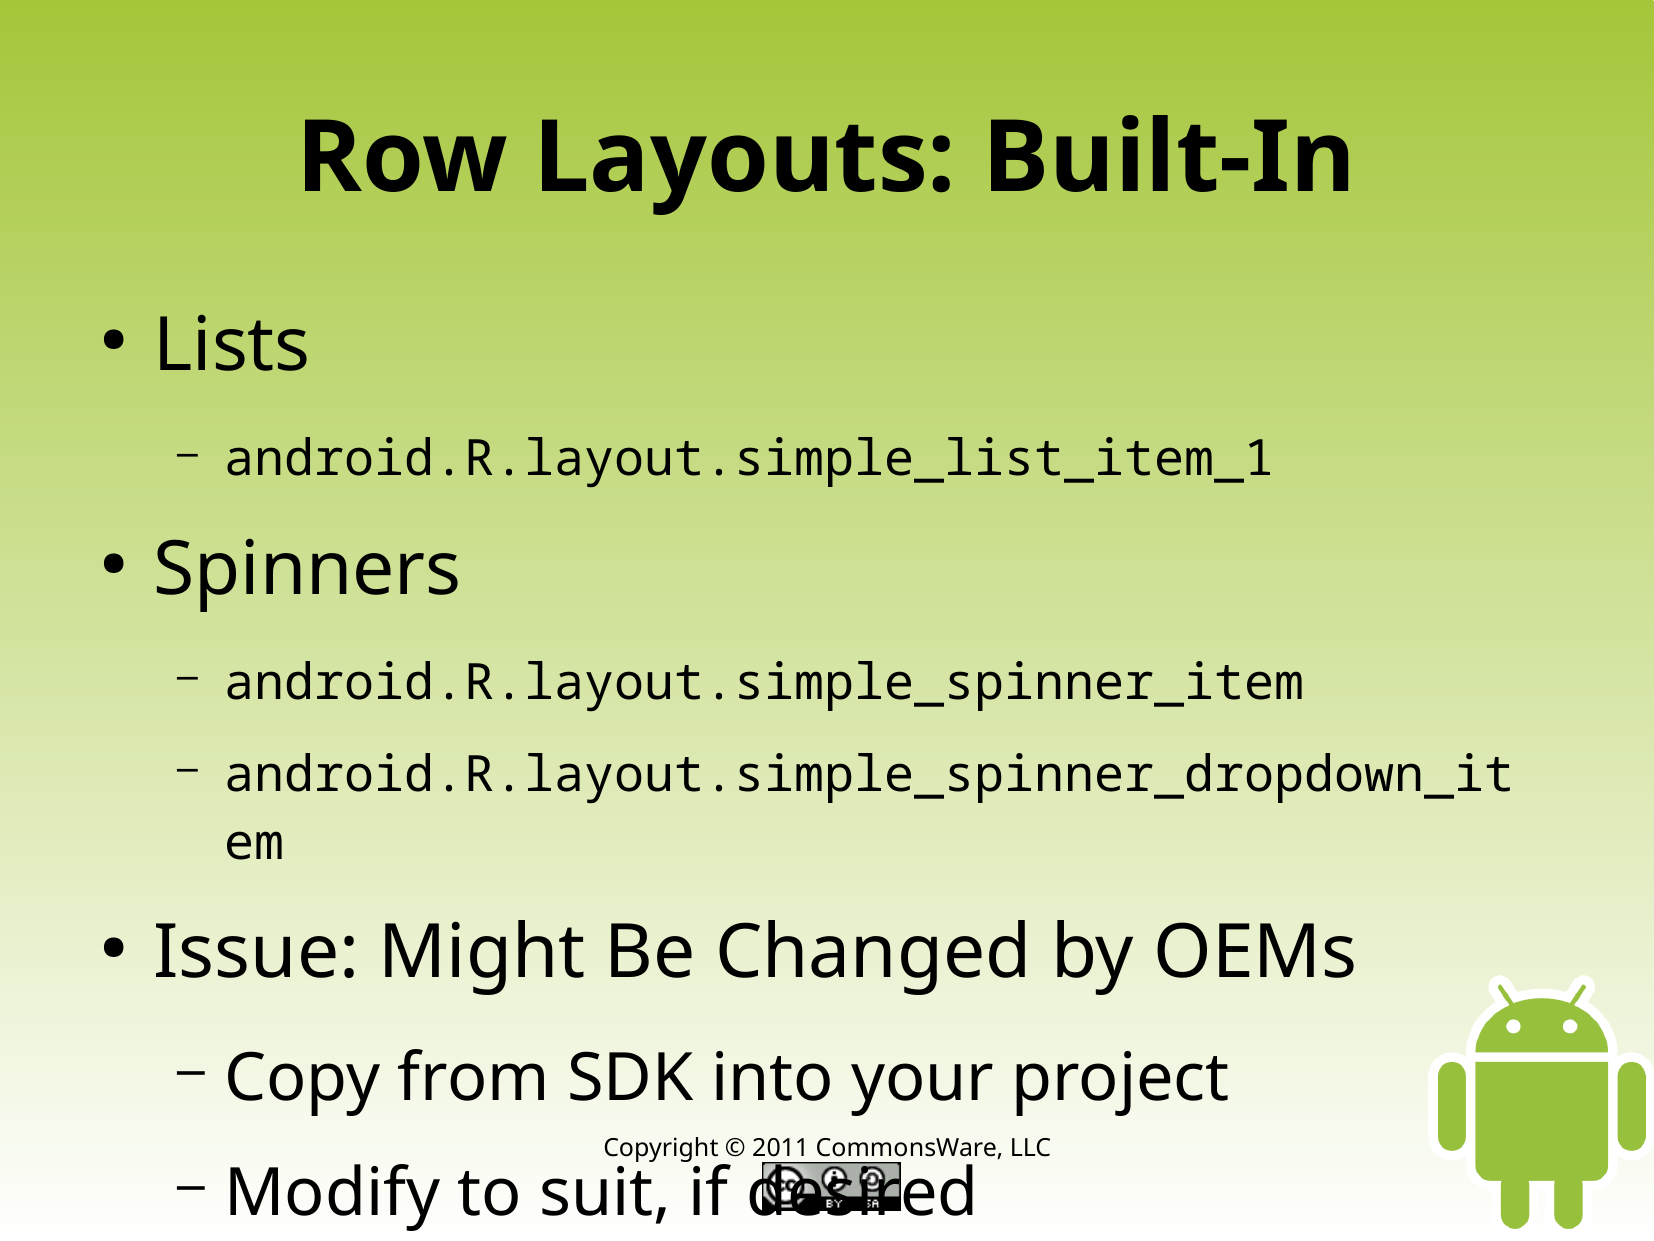

# Row Layouts: Built-In
Lists
android.R.layout.simple_list_item_1
Spinners
android.R.layout.simple_spinner_item
android.R.layout.simple_spinner_dropdown_item
Issue: Might Be Changed by OEMs
Copy from SDK into your project
Modify to suit, if desired